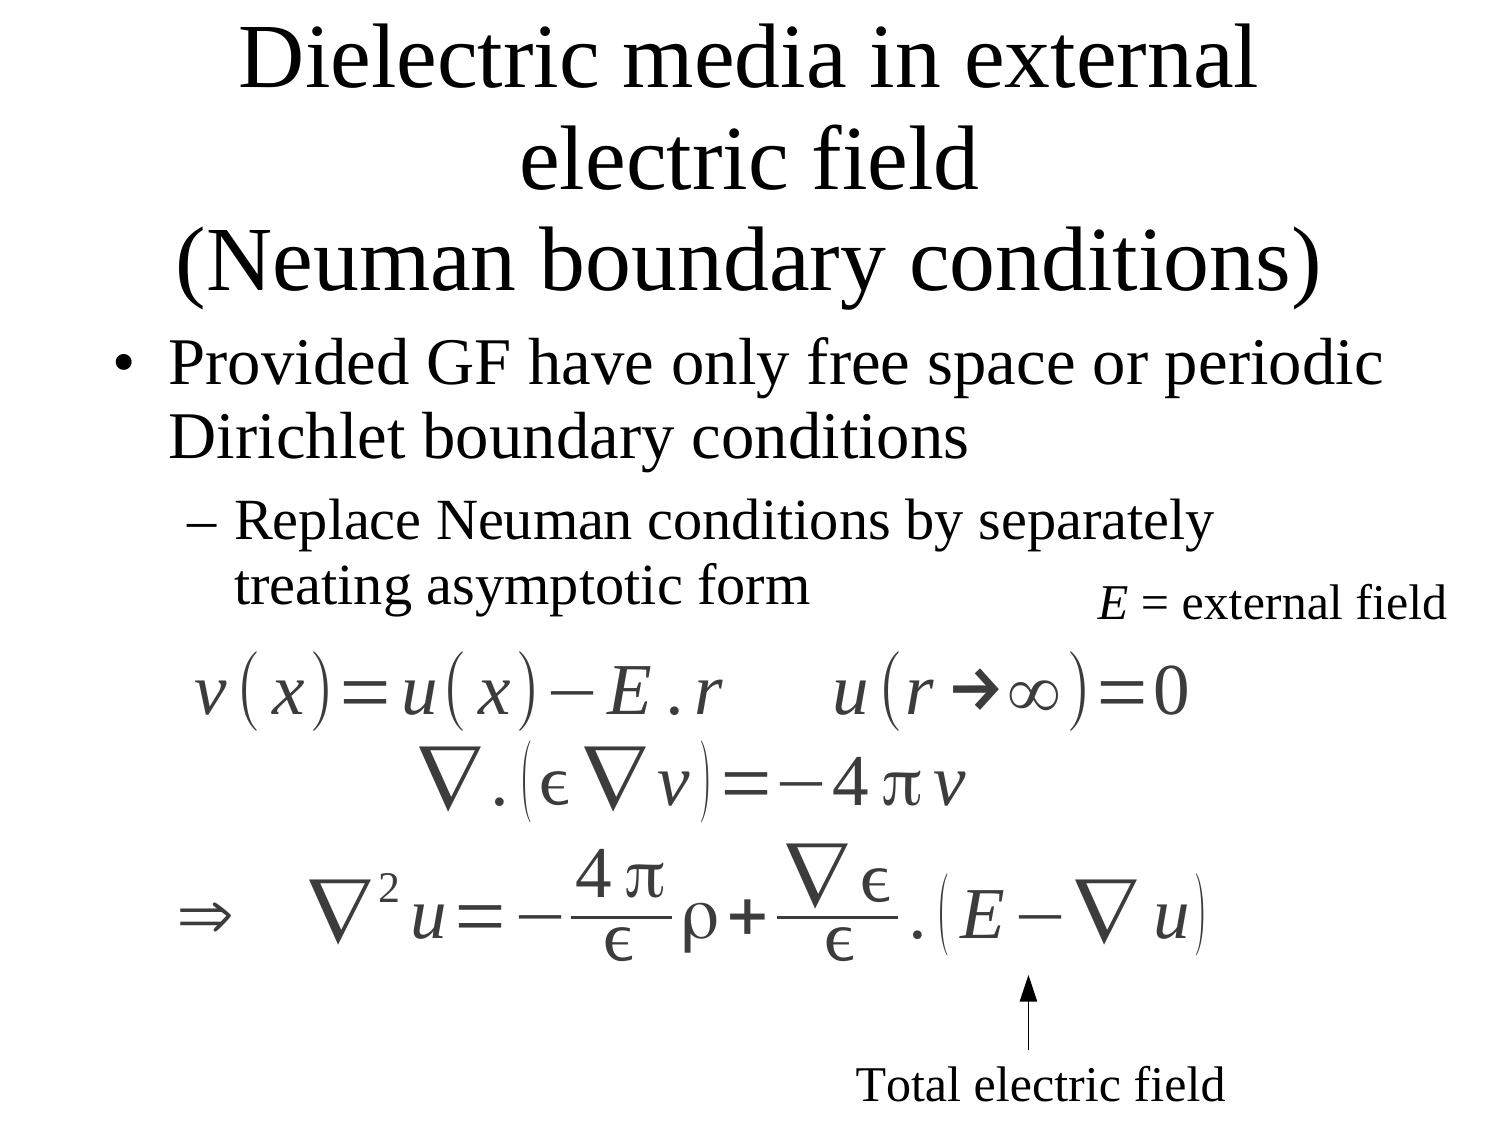

# Dielectric media in external electric field (Neuman boundary conditions)
Provided GF have only free space or periodic Dirichlet boundary conditions
Replace Neuman conditions by separately treating asymptotic form
E = external field
Total electric field